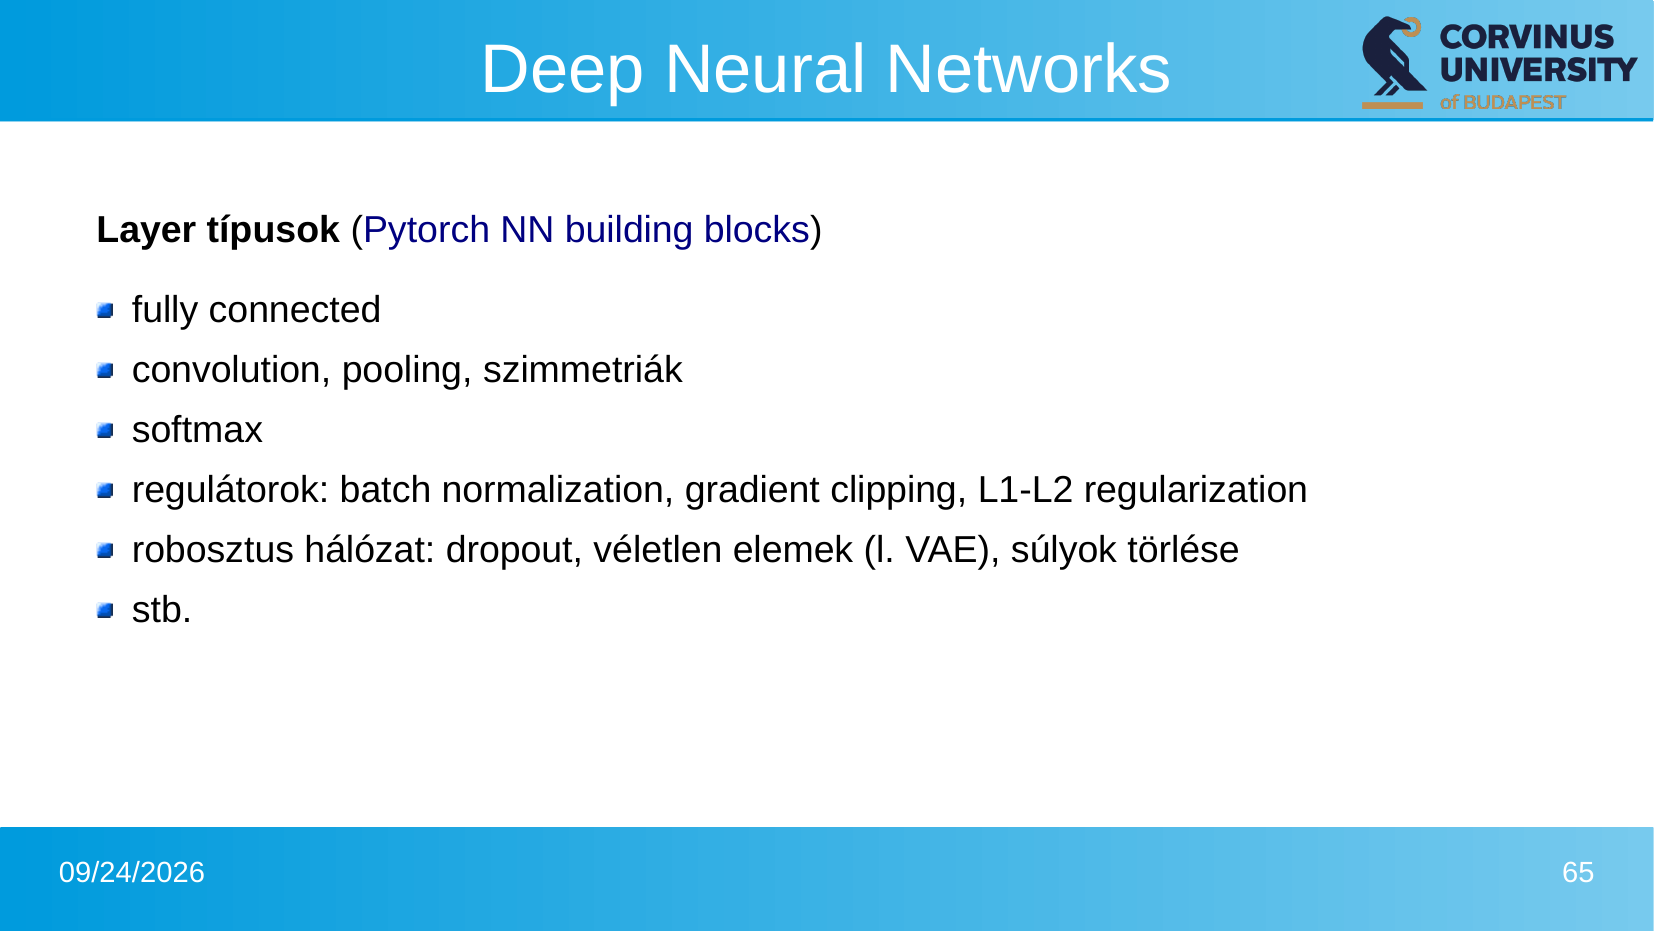

# Deep Neural Networks
Layer típusok (Pytorch NN building blocks)
fully connected
convolution, pooling, szimmetriák
softmax
regulátorok: batch normalization, gradient clipping, L1-L2 regularization
robosztus hálózat: dropout, véletlen elemek (l. VAE), súlyok törlése
stb.
65